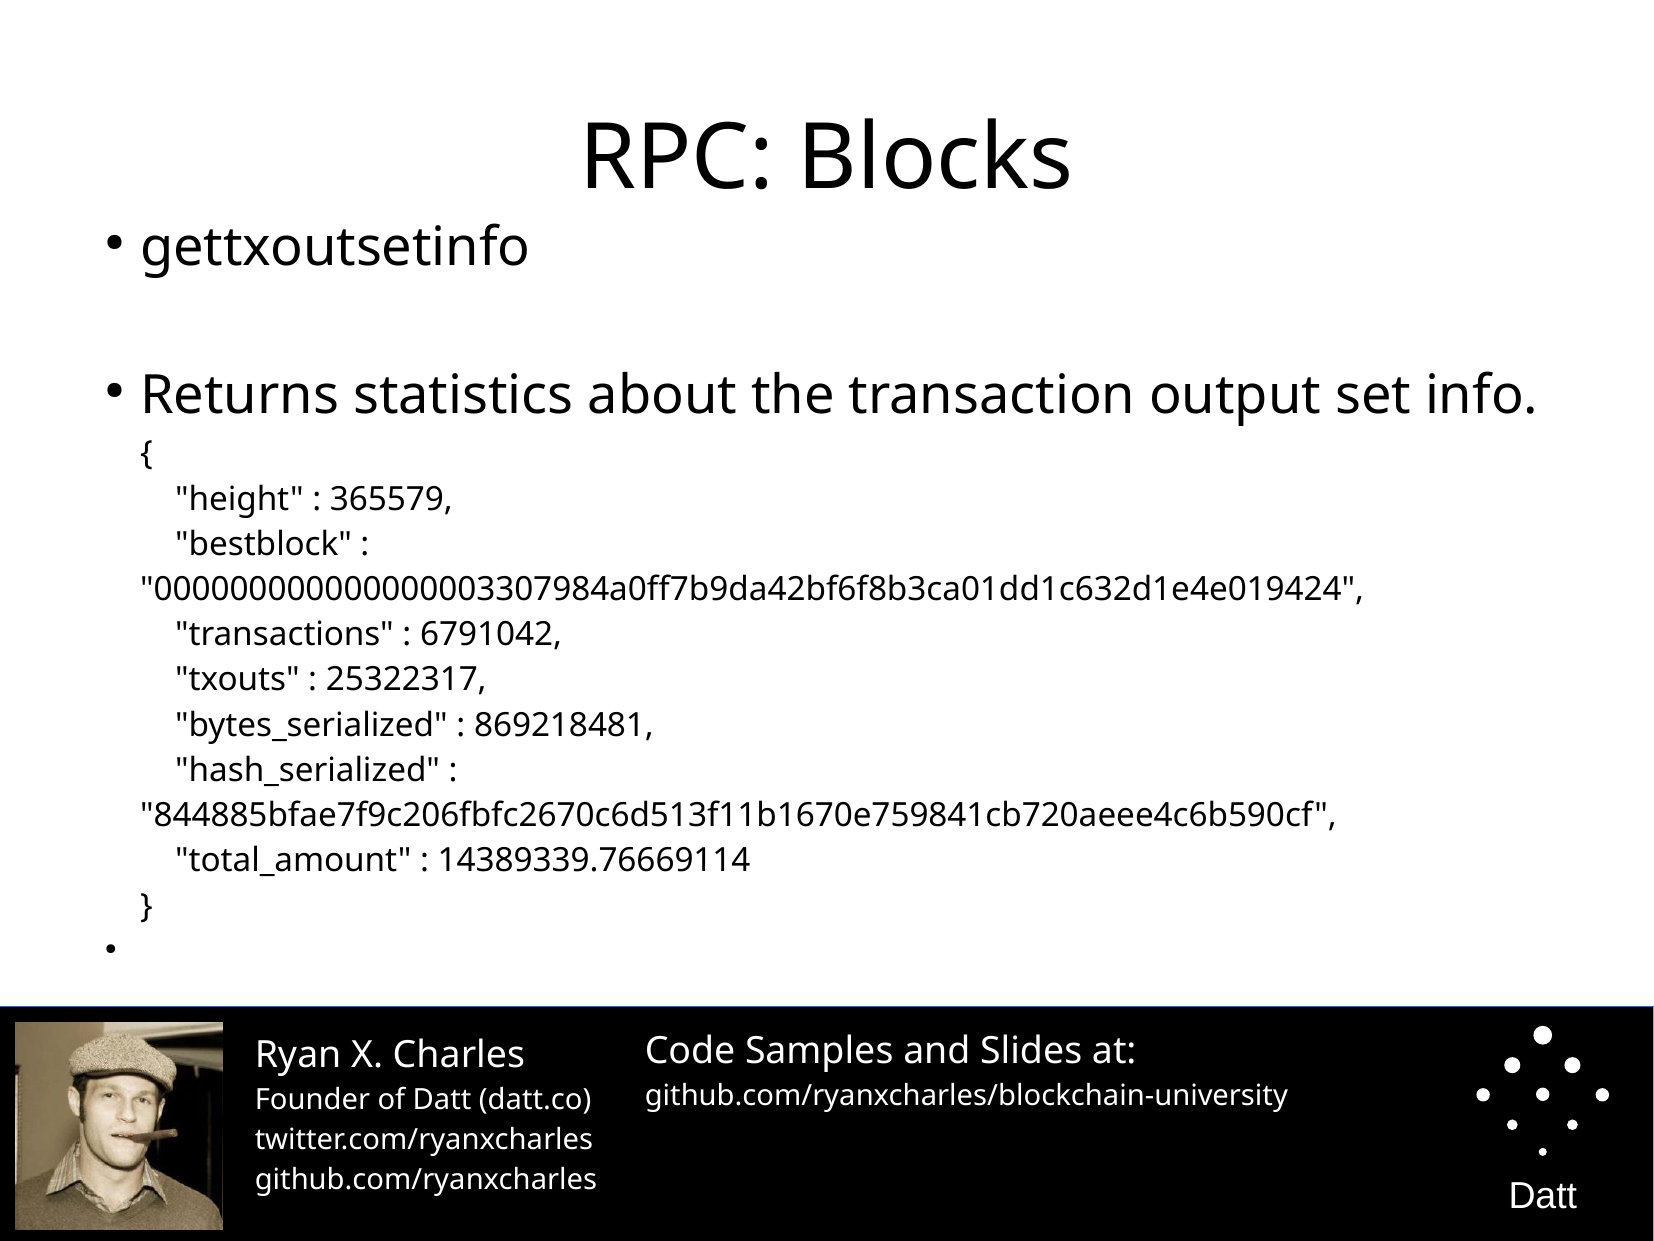

# RPC: Blocks
gettxoutsetinfo
Returns statistics about the transaction output set info.
{
 "height" : 365579,
 "bestblock" : "000000000000000003307984a0ff7b9da42bf6f8b3ca01dd1c632d1e4e019424",
 "transactions" : 6791042,
 "txouts" : 25322317,
 "bytes_serialized" : 869218481,
 "hash_serialized" : "844885bfae7f9c206fbfc2670c6d513f11b1670e759841cb720aeee4c6b590cf",
 "total_amount" : 14389339.76669114
}
Code Samples and Slides at:
github.com/ryanxcharles/blockchain-university
Ryan X. Charles
Founder of Datt (datt.co)
twitter.com/ryanxcharles
github.com/ryanxcharles
Datt